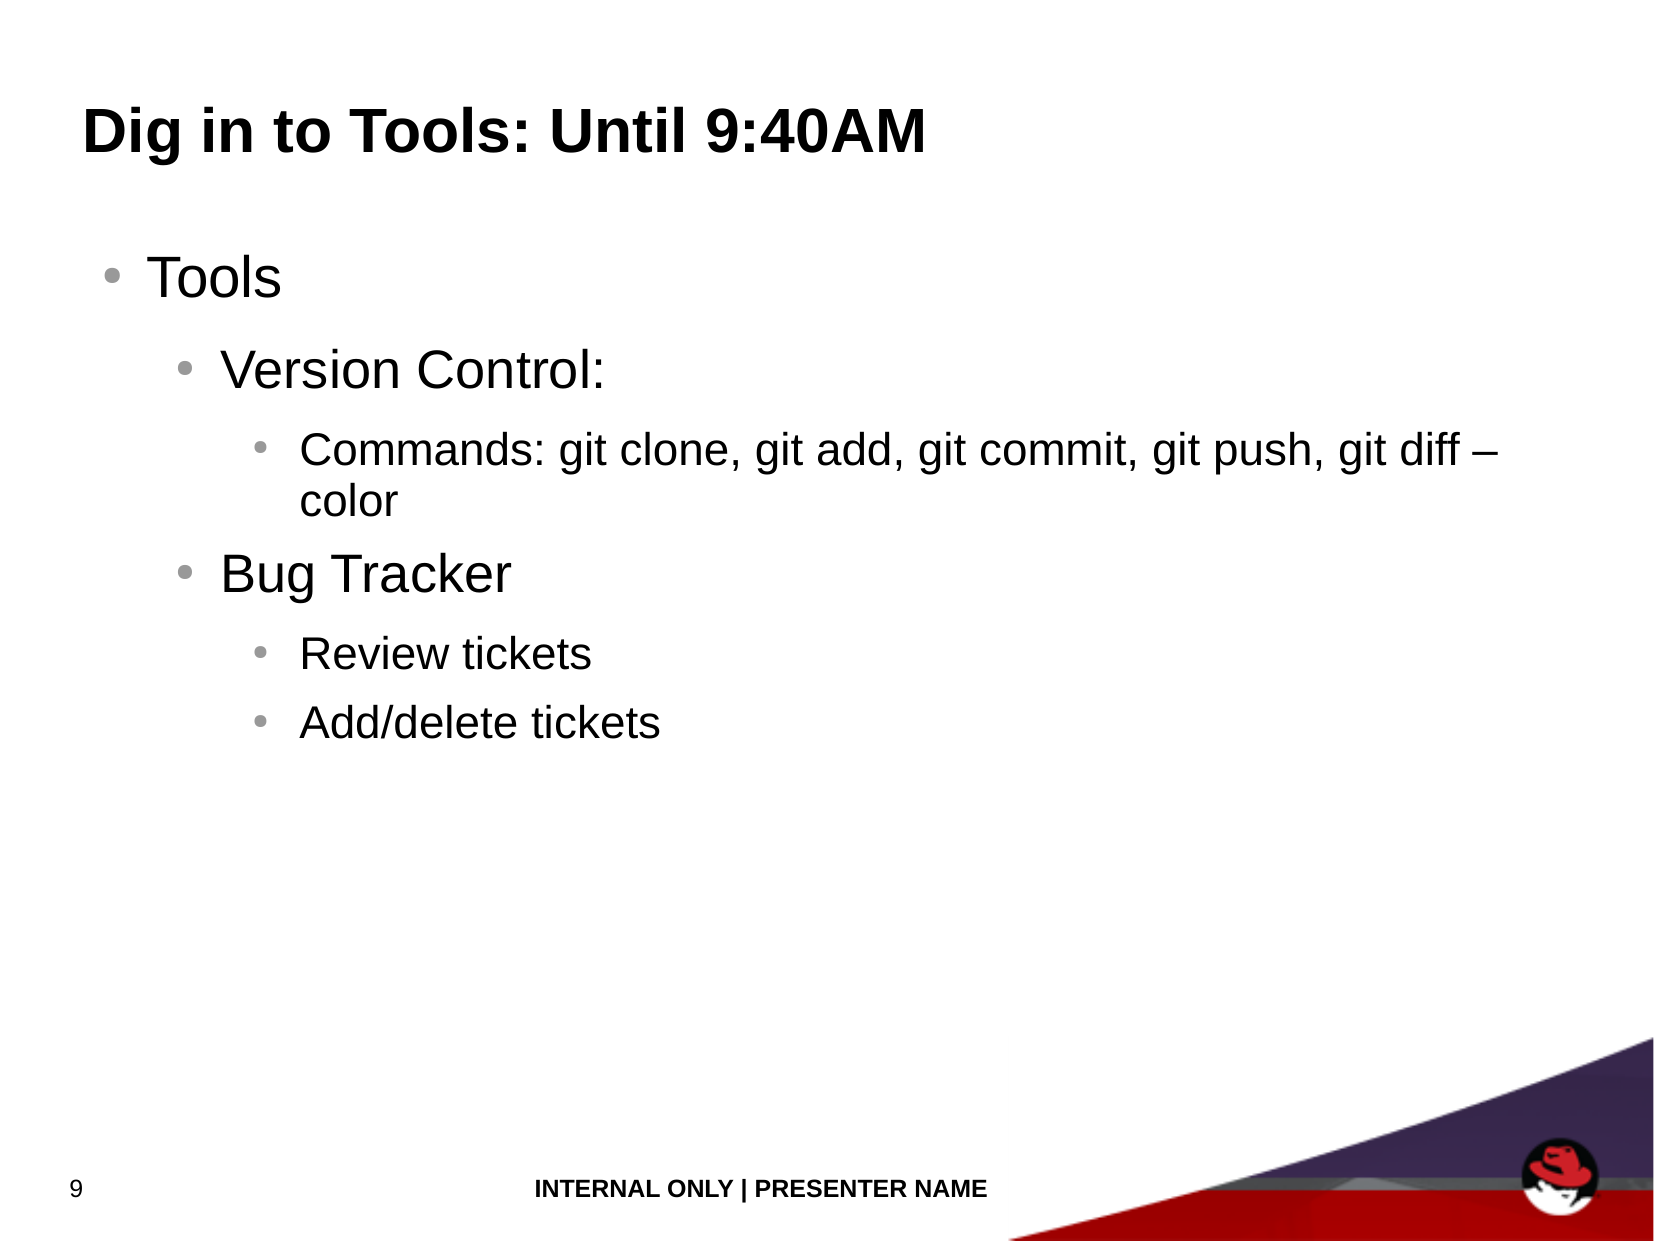

# Dig in to Tools: Until 9:40AM
Tools
Version Control:
Commands: git clone, git add, git commit, git push, git diff –color
Bug Tracker
Review tickets
Add/delete tickets